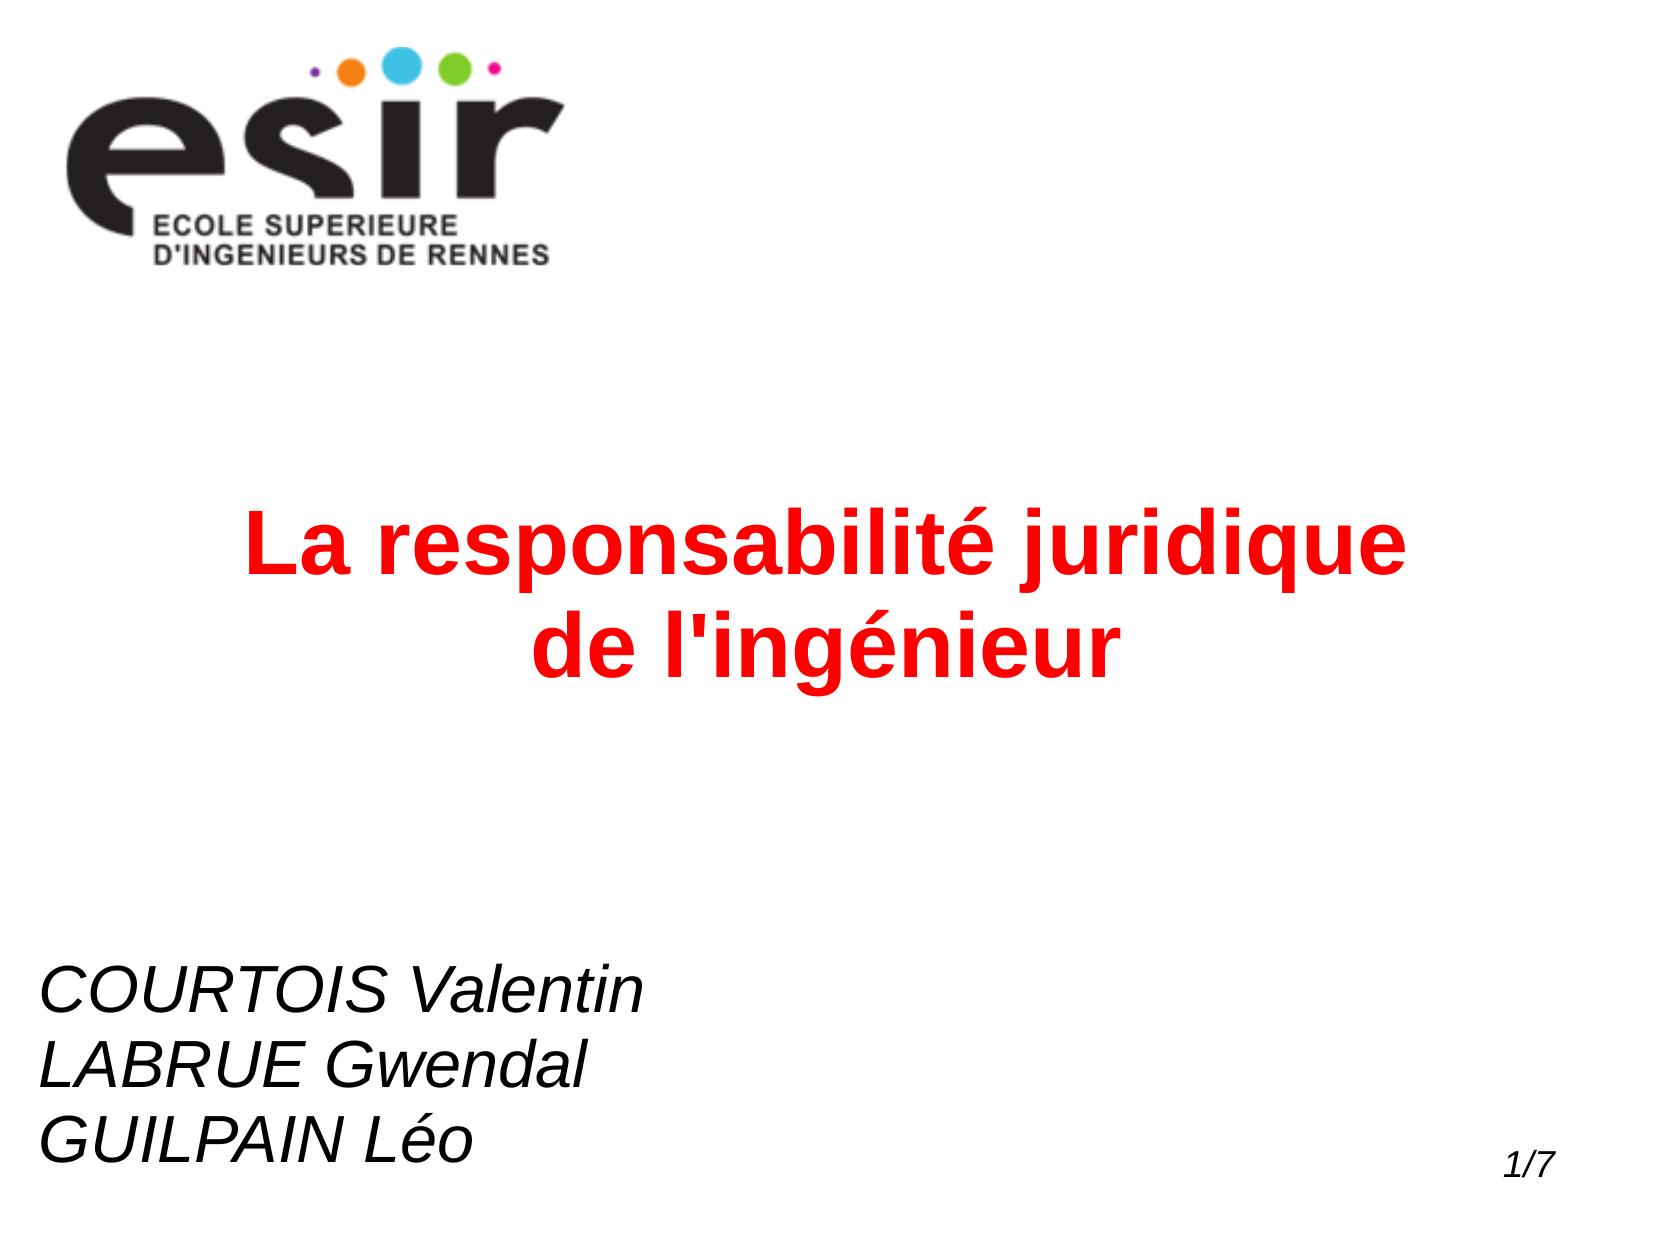

La responsabilité juridique
de l'ingénieur
COURTOIS Valentin
LABRUE Gwendal
GUILPAIN Léo
1/7